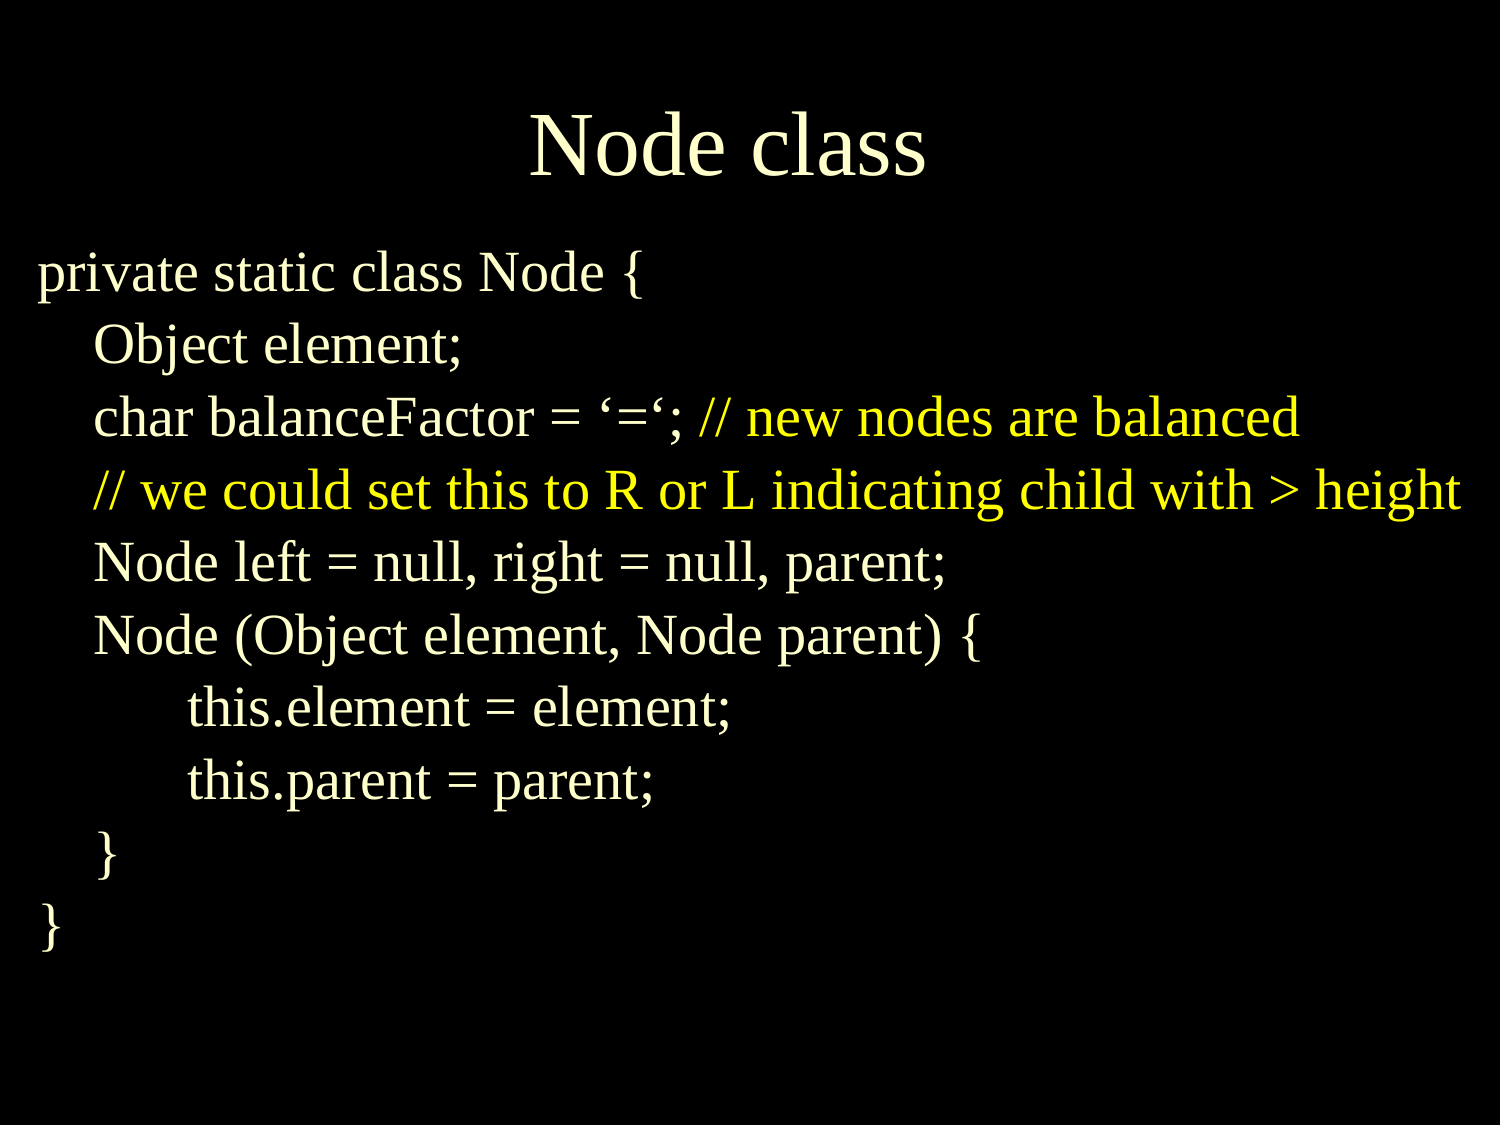

# Node class
private static class Node {
	Object element;
	char balanceFactor = ‘=‘; // new nodes are balanced
	// we could set this to R or L indicating child with > height
	Node left = null, right = null, parent;
	Node (Object element, Node parent) {
		this.element = element;
		this.parent = parent;
	}
}